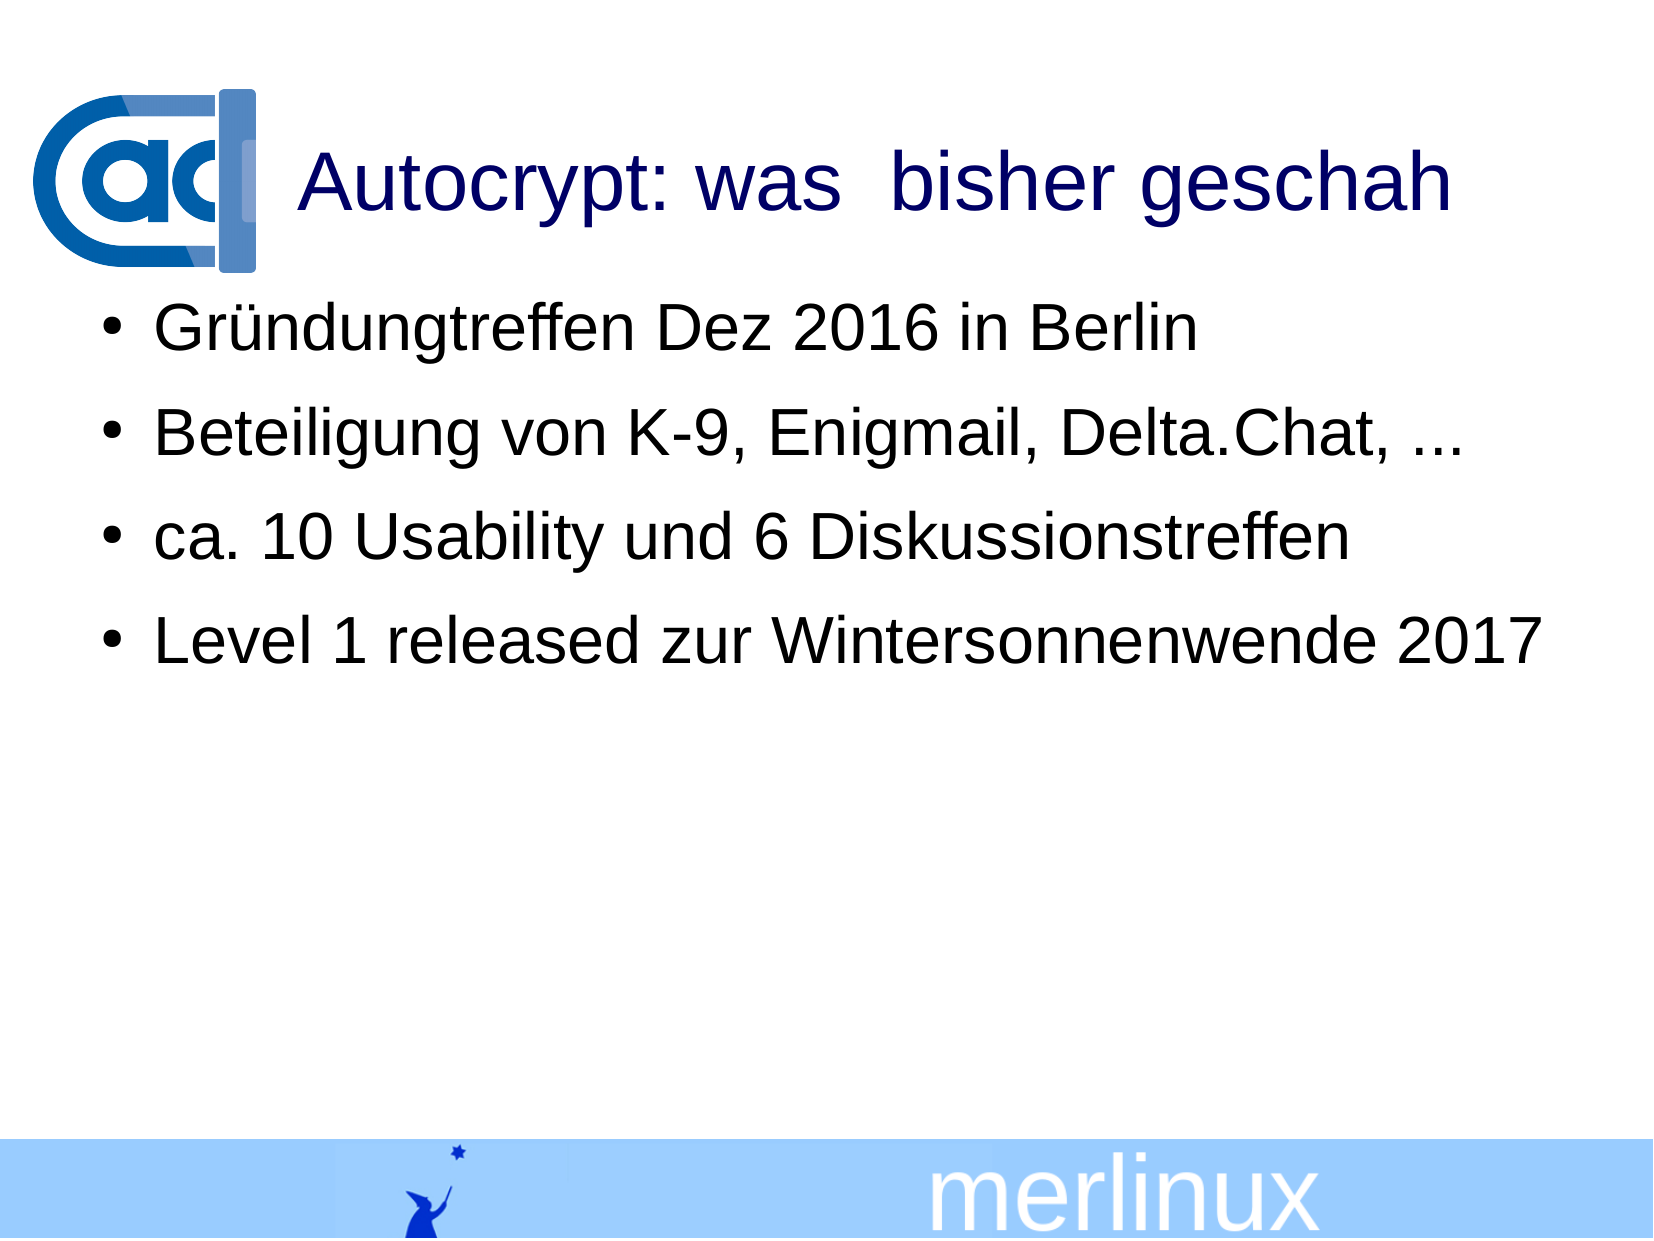

# Autocrypt: was bisher geschah
Gründungtreffen Dez 2016 in Berlin
Beteiligung von K-9, Enigmail, Delta.Chat, ...
ca. 10 Usability und 6 Diskussionstreffen
Level 1 released zur Wintersonnenwende 2017